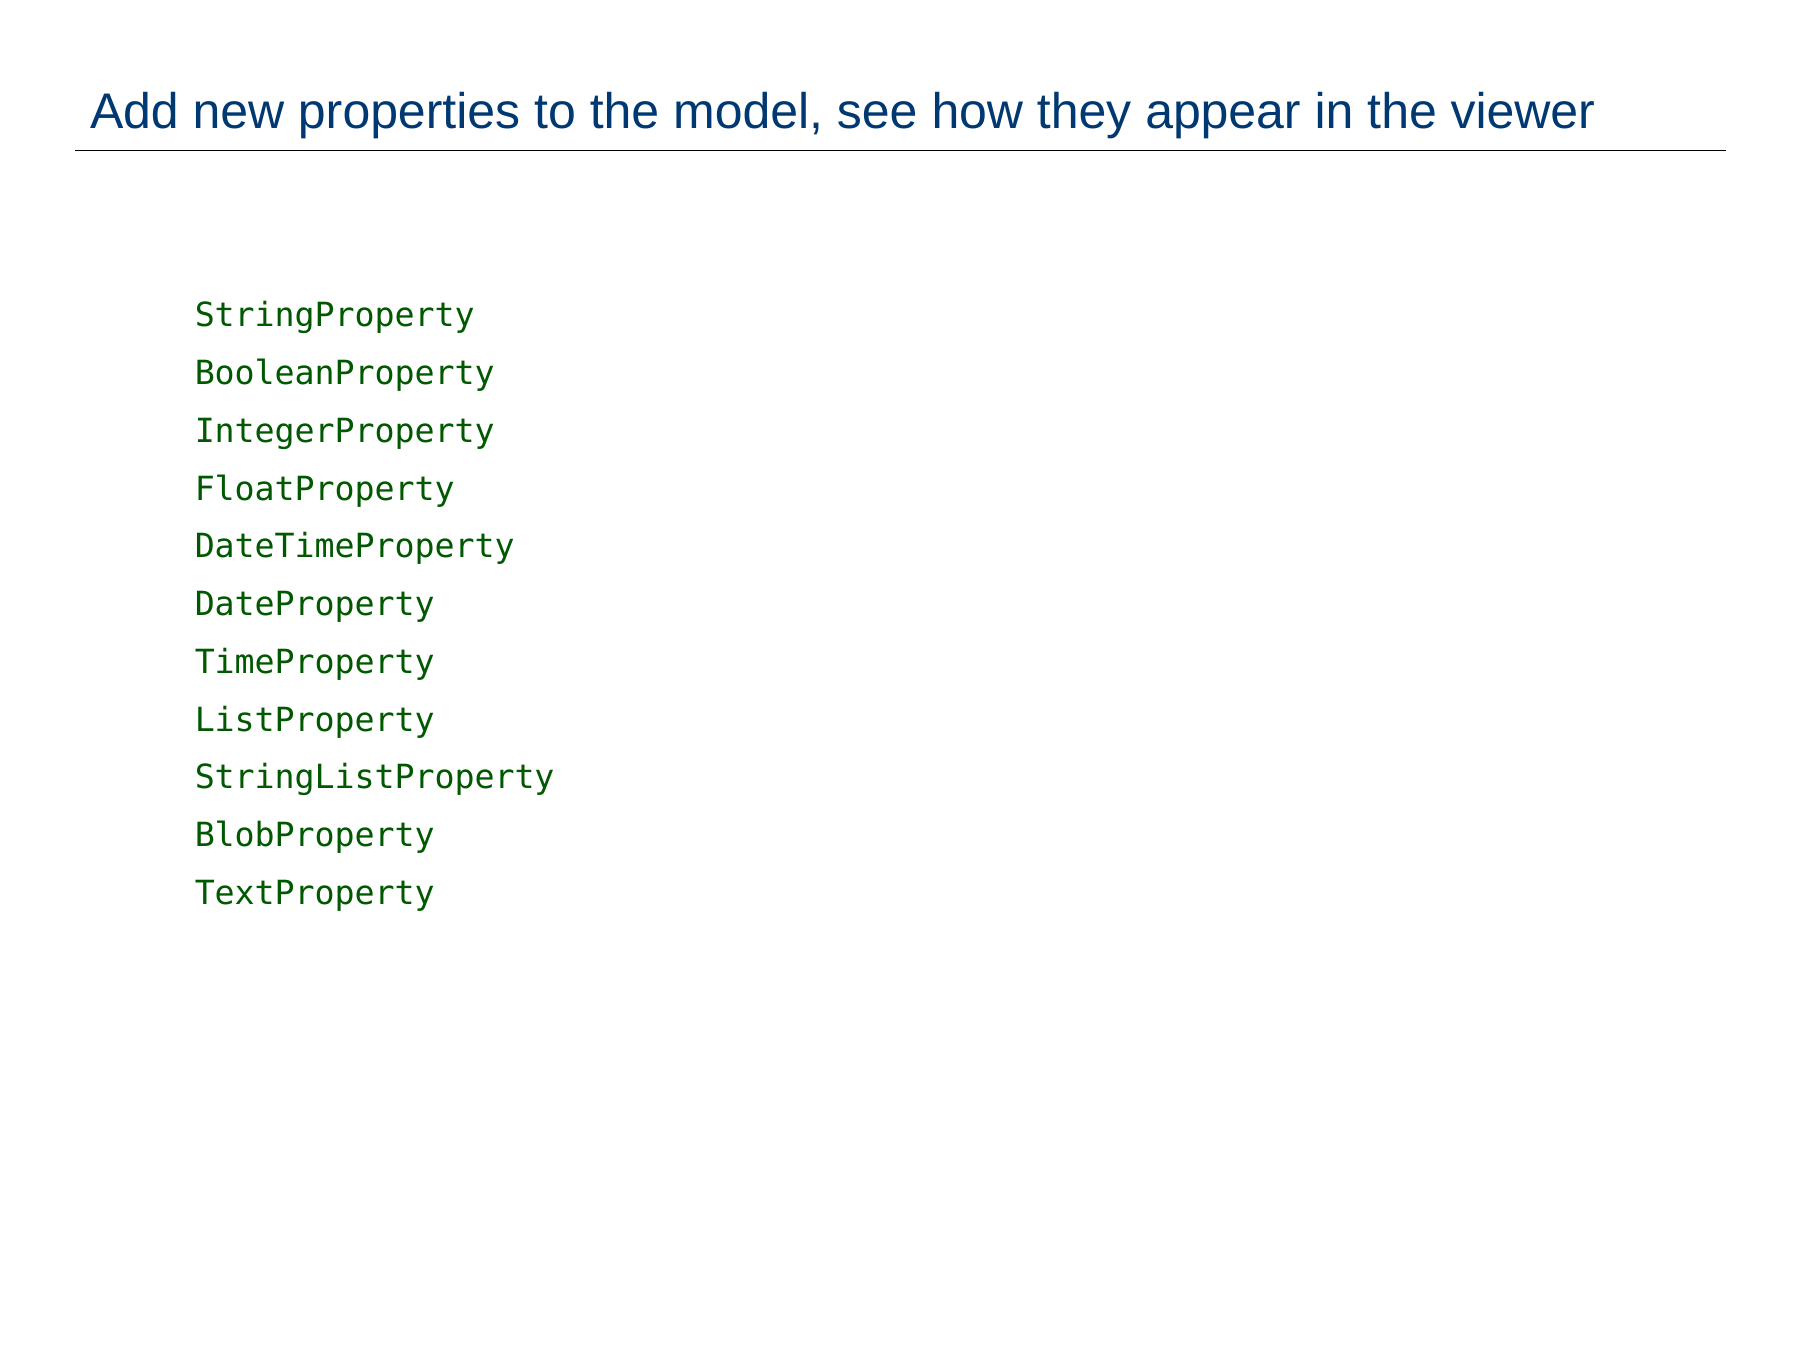

# Add new properties to the model, see how they appear in the viewer
StringProperty
BooleanProperty
IntegerProperty
FloatProperty
DateTimeProperty
DateProperty
TimeProperty
ListProperty
StringListProperty
BlobProperty
TextProperty